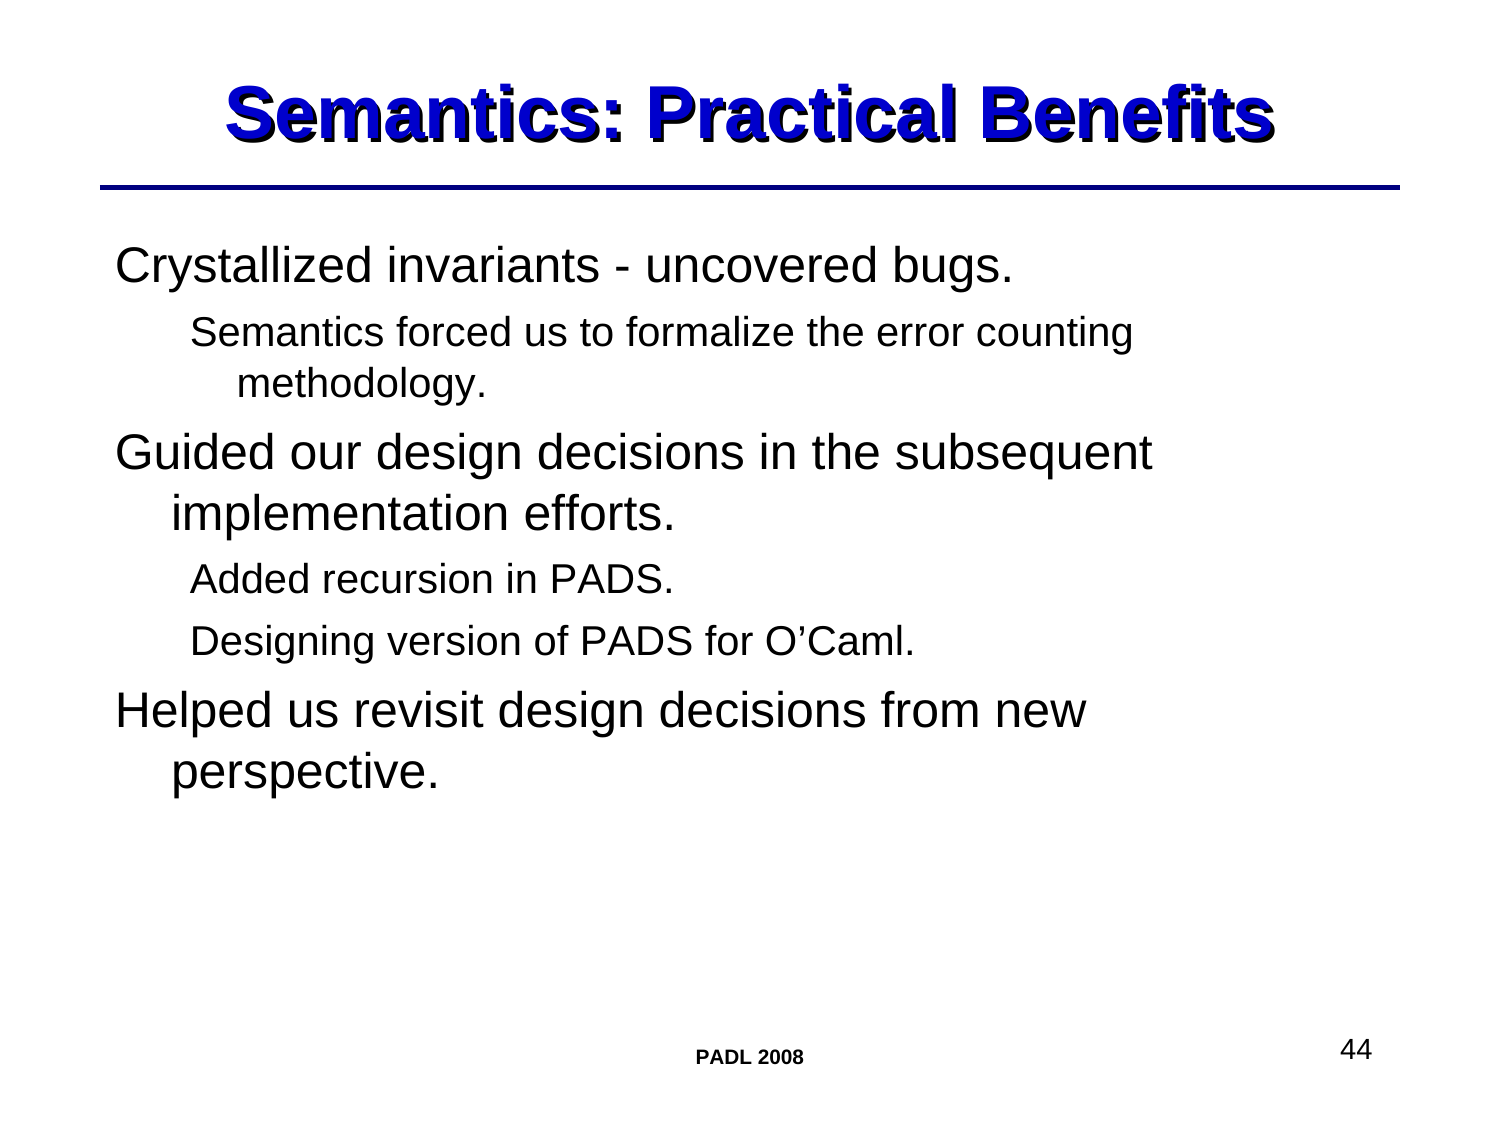

# Semantics: Practical Benefits
Crystallized invariants - uncovered bugs.
Semantics forced us to formalize the error counting methodology.
Guided our design decisions in the subsequent implementation efforts.
Added recursion in PADS.
Designing version of PADS for O’Caml.
Helped us revisit design decisions from new perspective.
44